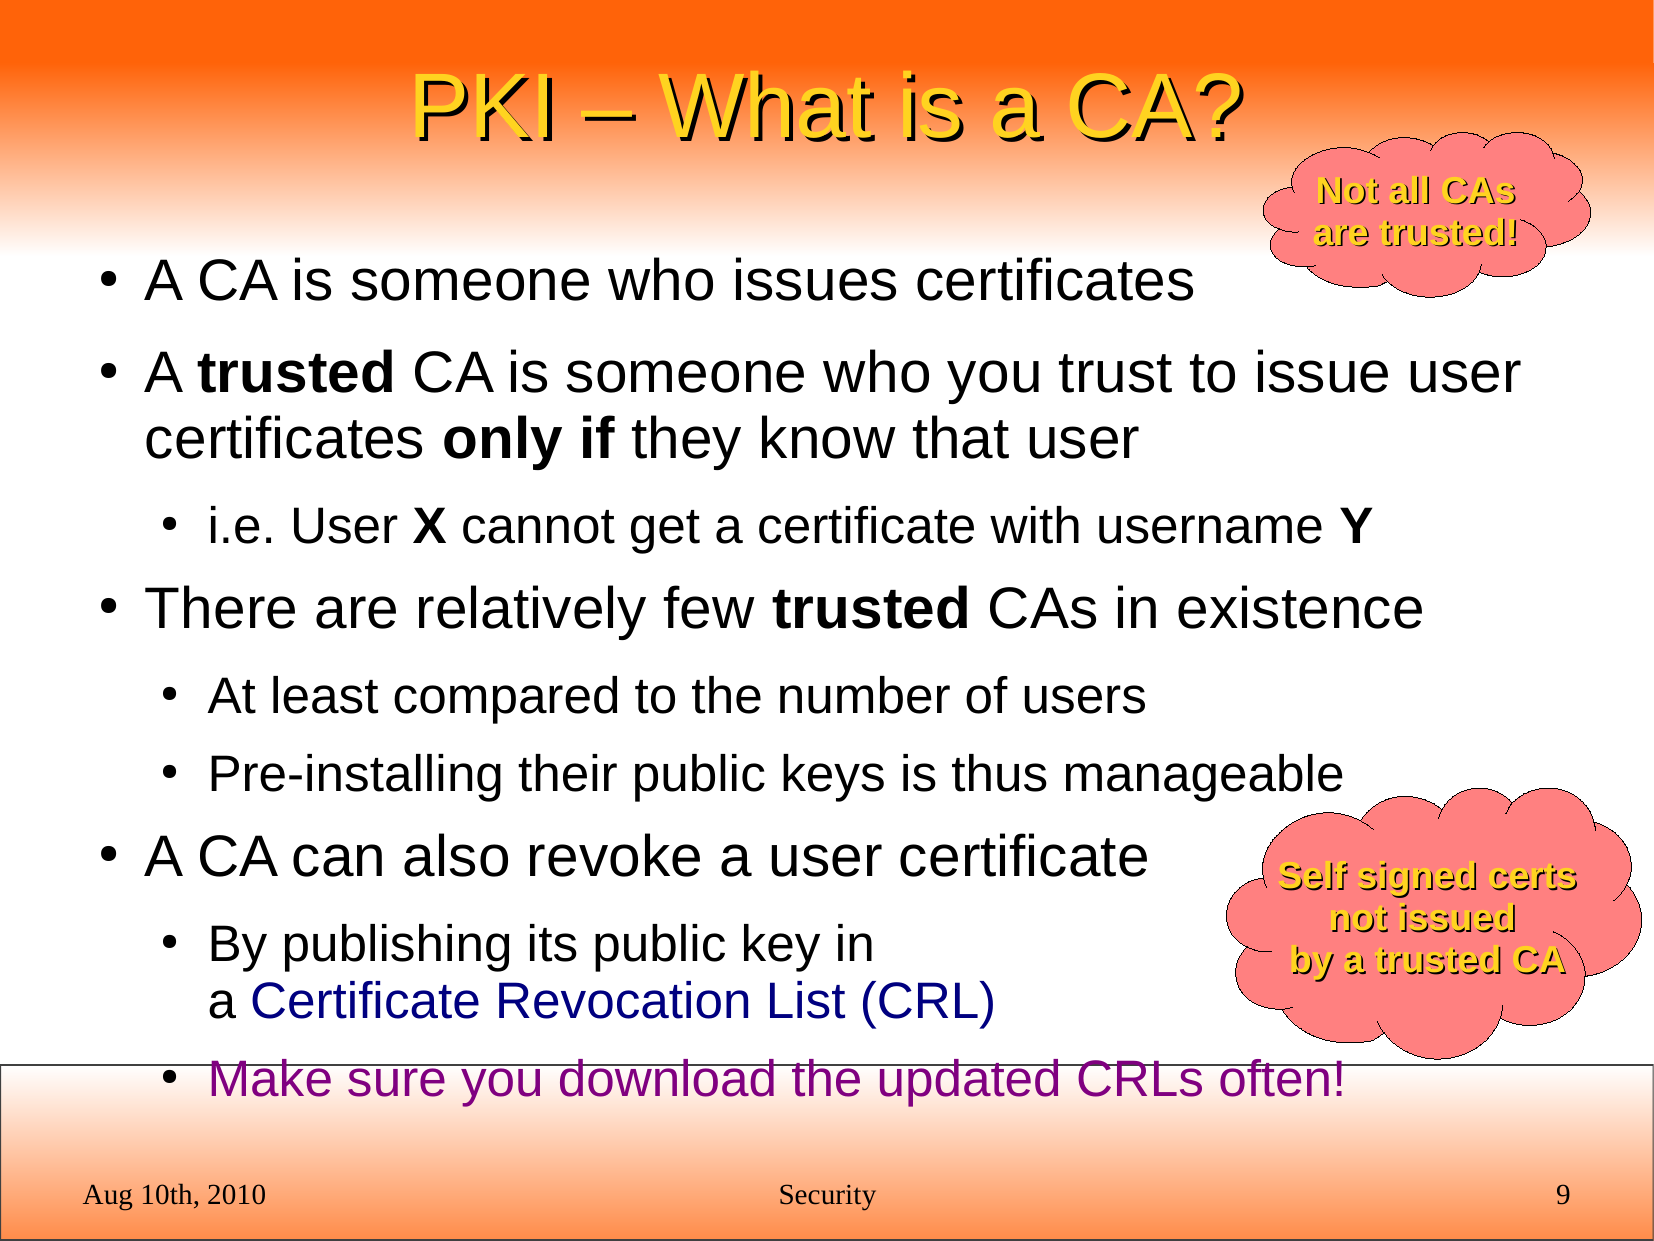

# PKI – What is a CA?
Not all CAs
are trusted!
A CA is someone who issues certificates
A trusted CA is someone who you trust to issue user certificates only if they know that user
i.e. User X cannot get a certificate with username Y
There are relatively few trusted CAs in existence
At least compared to the number of users
Pre-installing their public keys is thus manageable
A CA can also revoke a user certificate
By publishing its public key in
a Certificate Revocation List (CRL)
Make sure you download the updated CRLs often!
Self signed certs
not issued
by a trusted CA
Aug 10th, 2010
Security
9